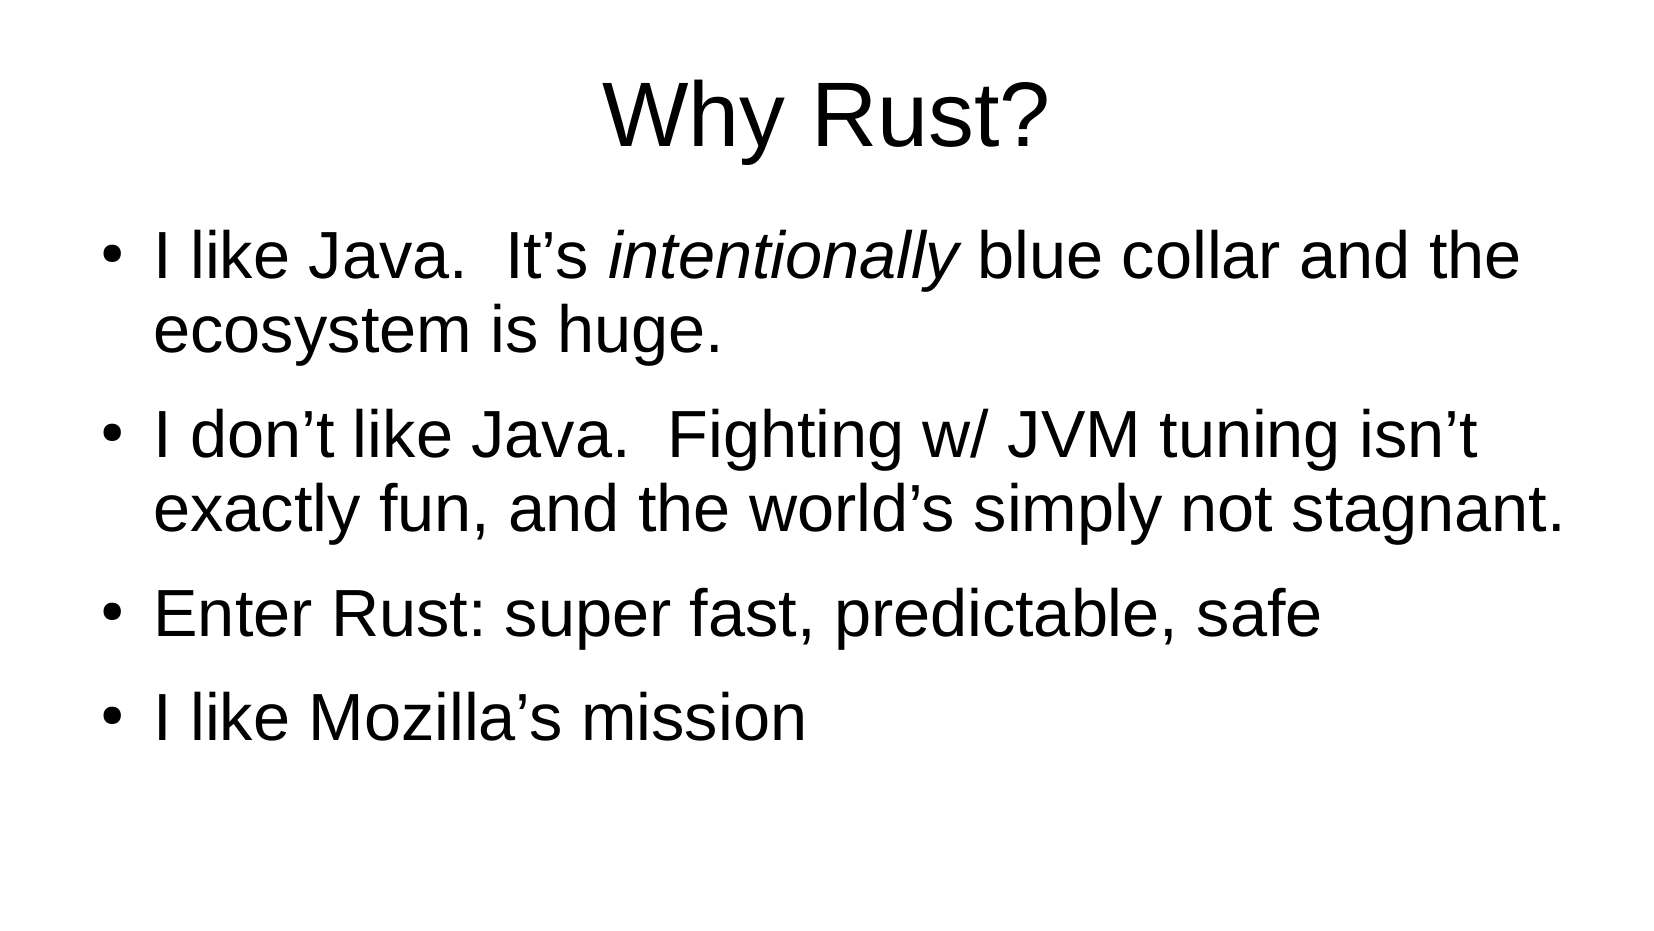

# Why Rust?
I like Java. It’s intentionally blue collar and the ecosystem is huge.
I don’t like Java. Fighting w/ JVM tuning isn’t exactly fun, and the world’s simply not stagnant.
Enter Rust: super fast, predictable, safe
I like Mozilla’s mission